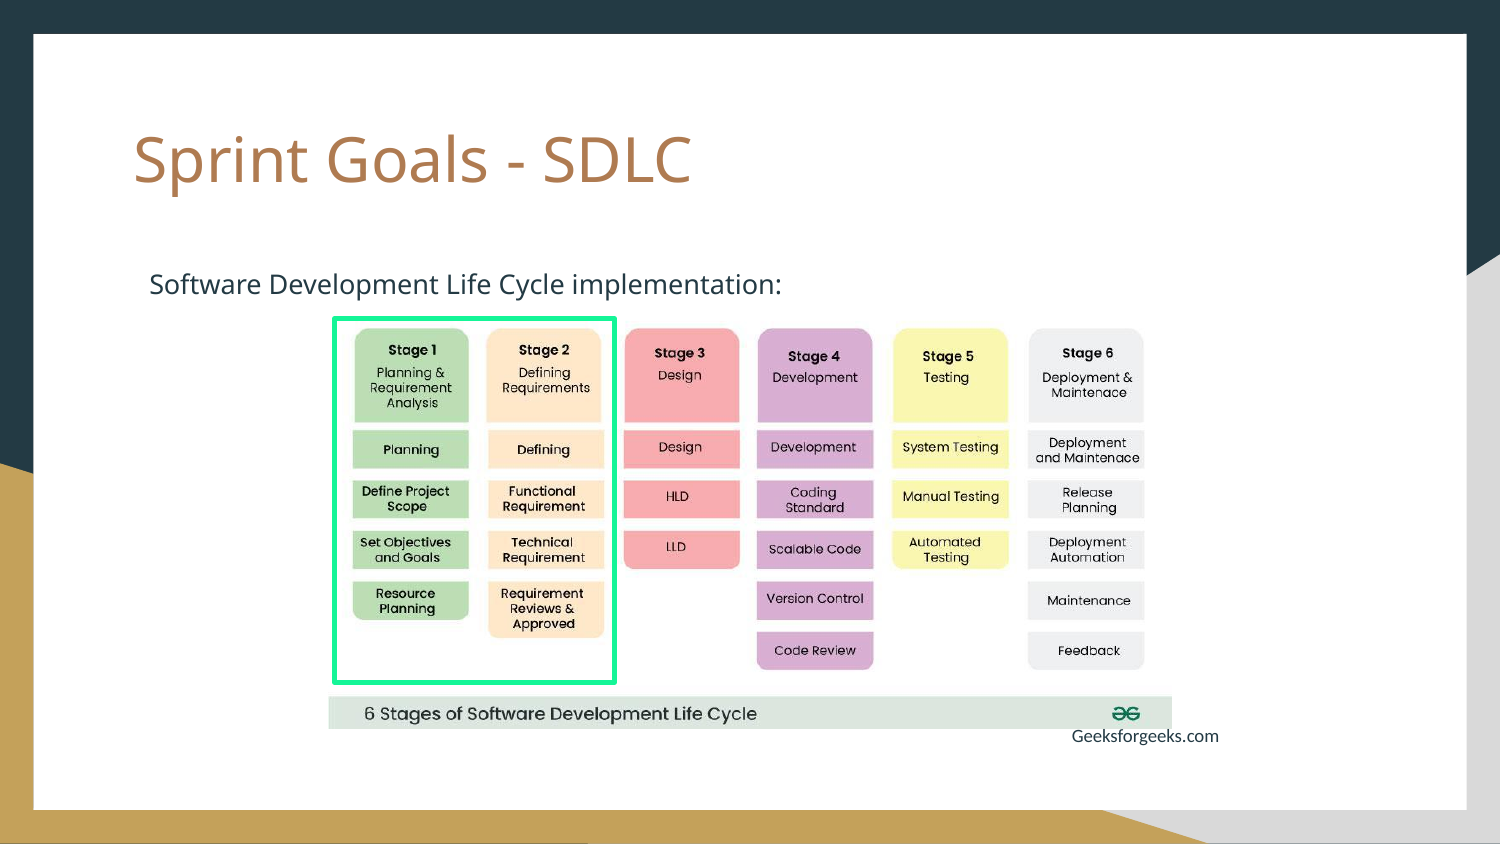

# Sprint Goals - SDLC
Software Development Life Cycle implementation:
Geeksforgeeks.com